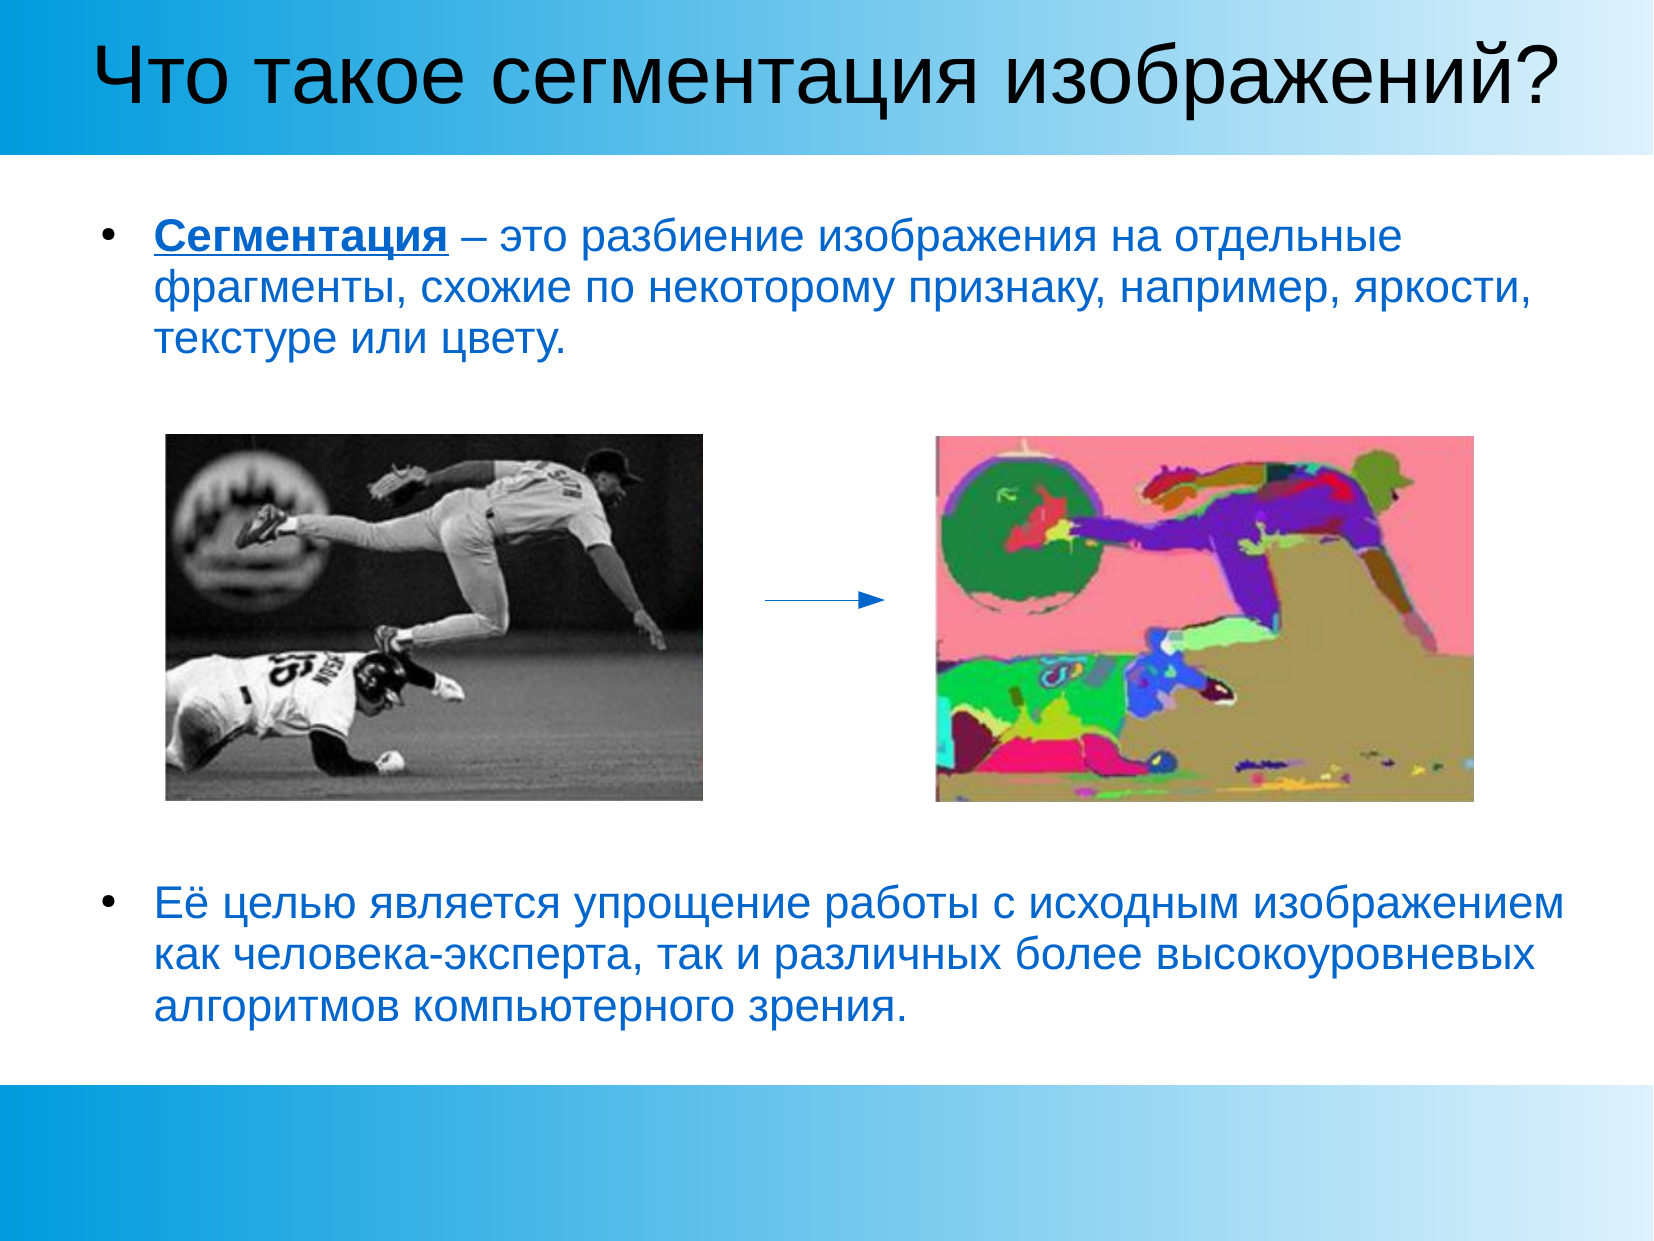

# Что такое сегментация изображений?
Сегментация – это разбиение изображения на отдельные фрагменты, схожие по некоторому признаку, например, яркости, текстуре или цвету.
Её целью является упрощение работы с исходным изображением как человека-эксперта, так и различных более высокоуровневых алгоритмов компьютерного зрения.